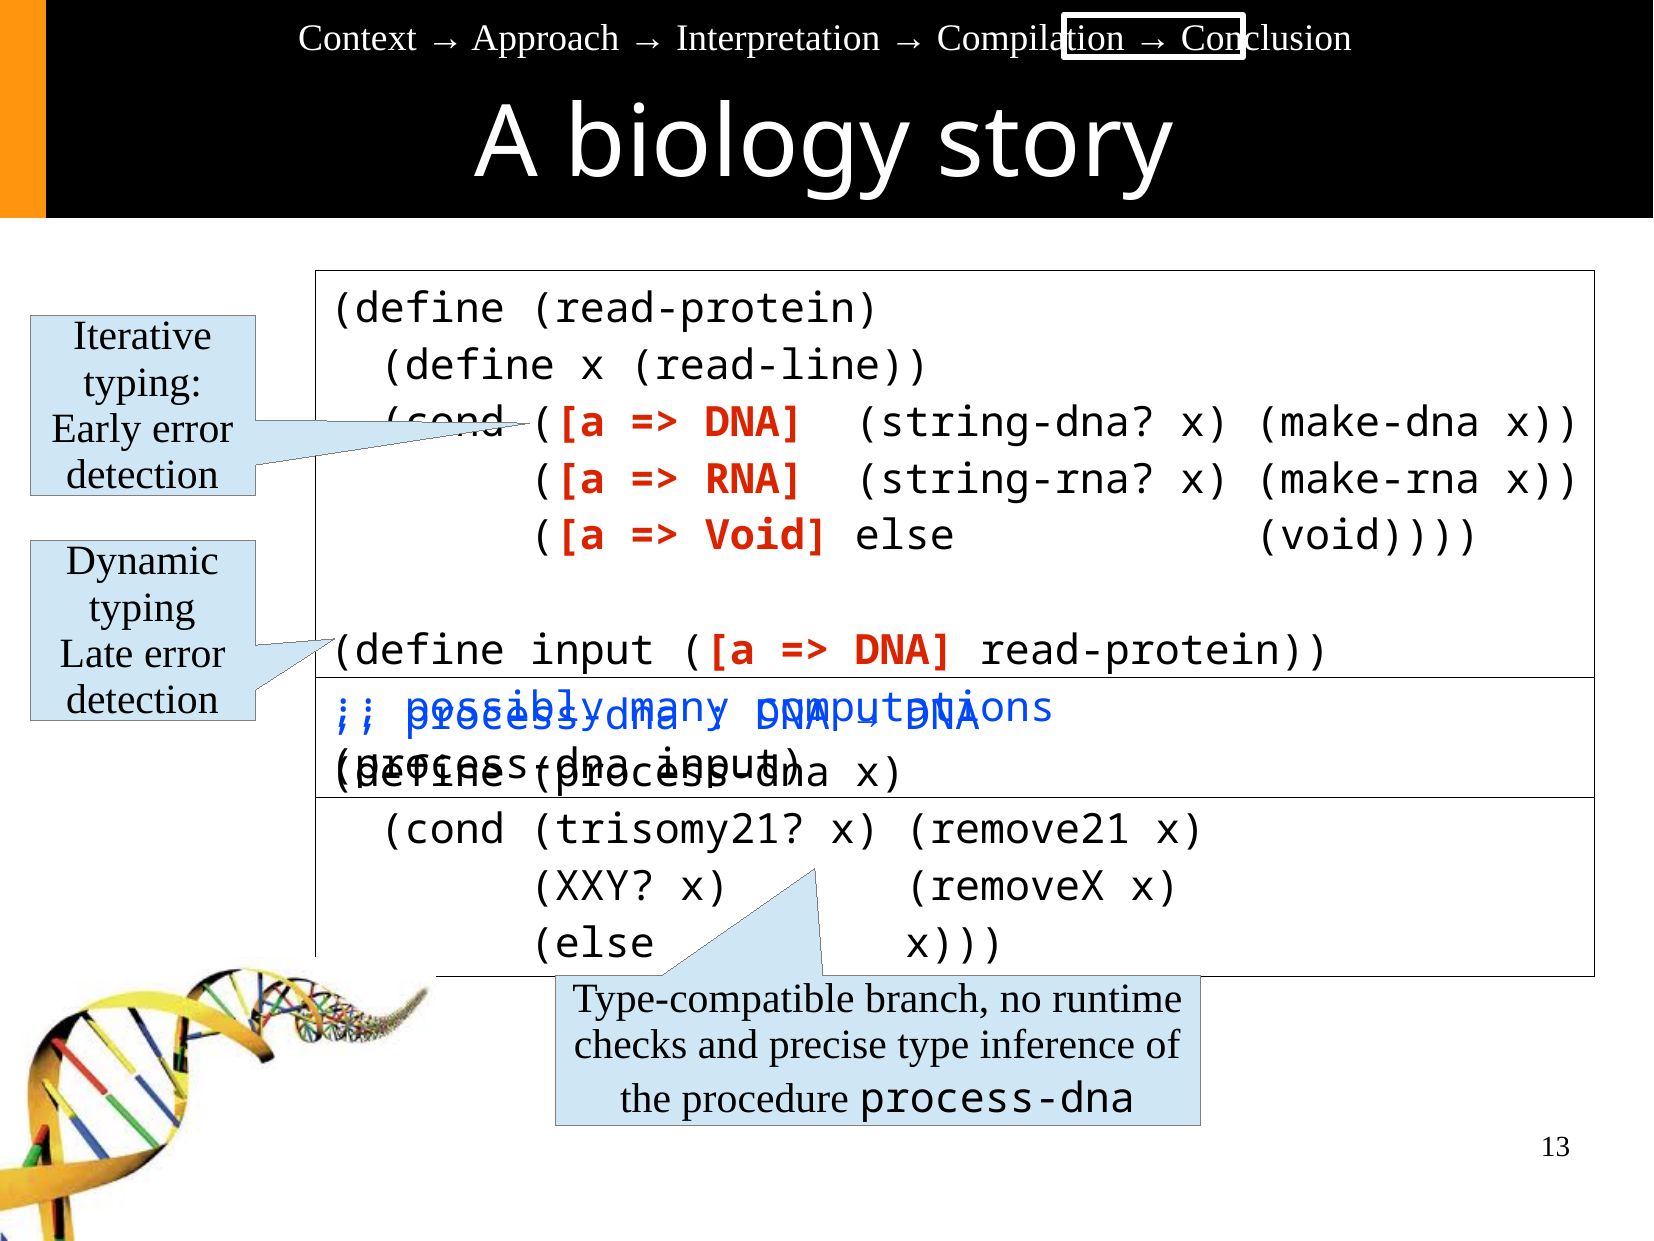

# A biology story
(define (read-protein)
 (define x (read-line))
 (cond ([a => DNA] (string-dna? x) (make-dna x))
 ([a => RNA] (string-rna? x) (make-rna x))
 ([a => Void] else (void))))
(define input ([a => DNA] read-protein))
;; possibly many computations
(process-dna input)
Iterative typing: Early error detection
Dynamic typing
Late error detection
;; process-dna : DNA → DNA
(define (process-dna x)
 (cond (trisomy21? x) (remove21 x)
 (XXY? x) (removeX x)
 (else x)))
Type-compatible branch, no runtime checks and precise type inference of the procedure process-dna
13